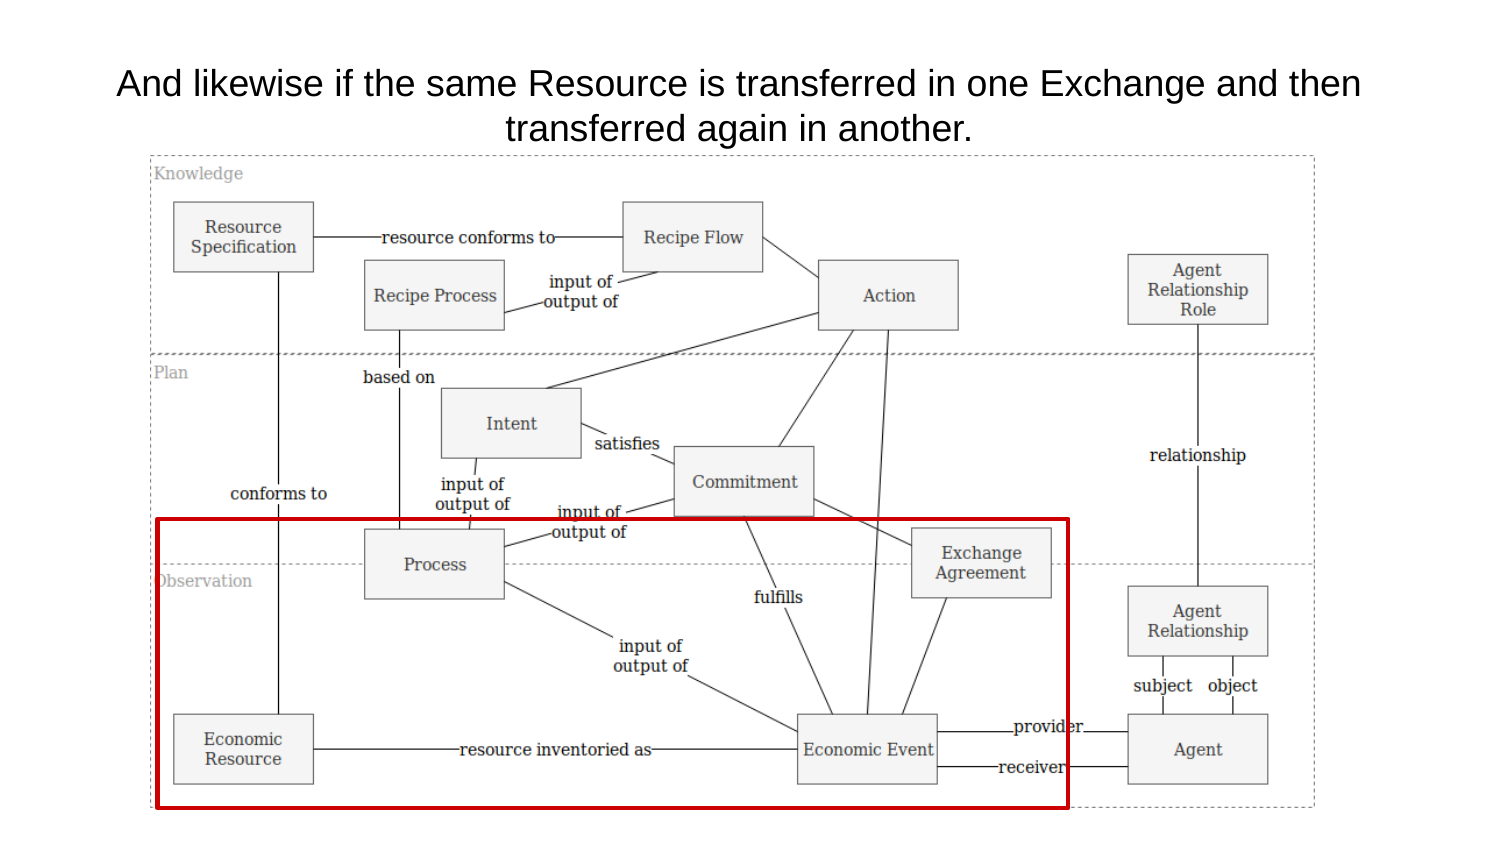

And likewise if the same Resource is transferred in one Exchange and then transferred again in another.